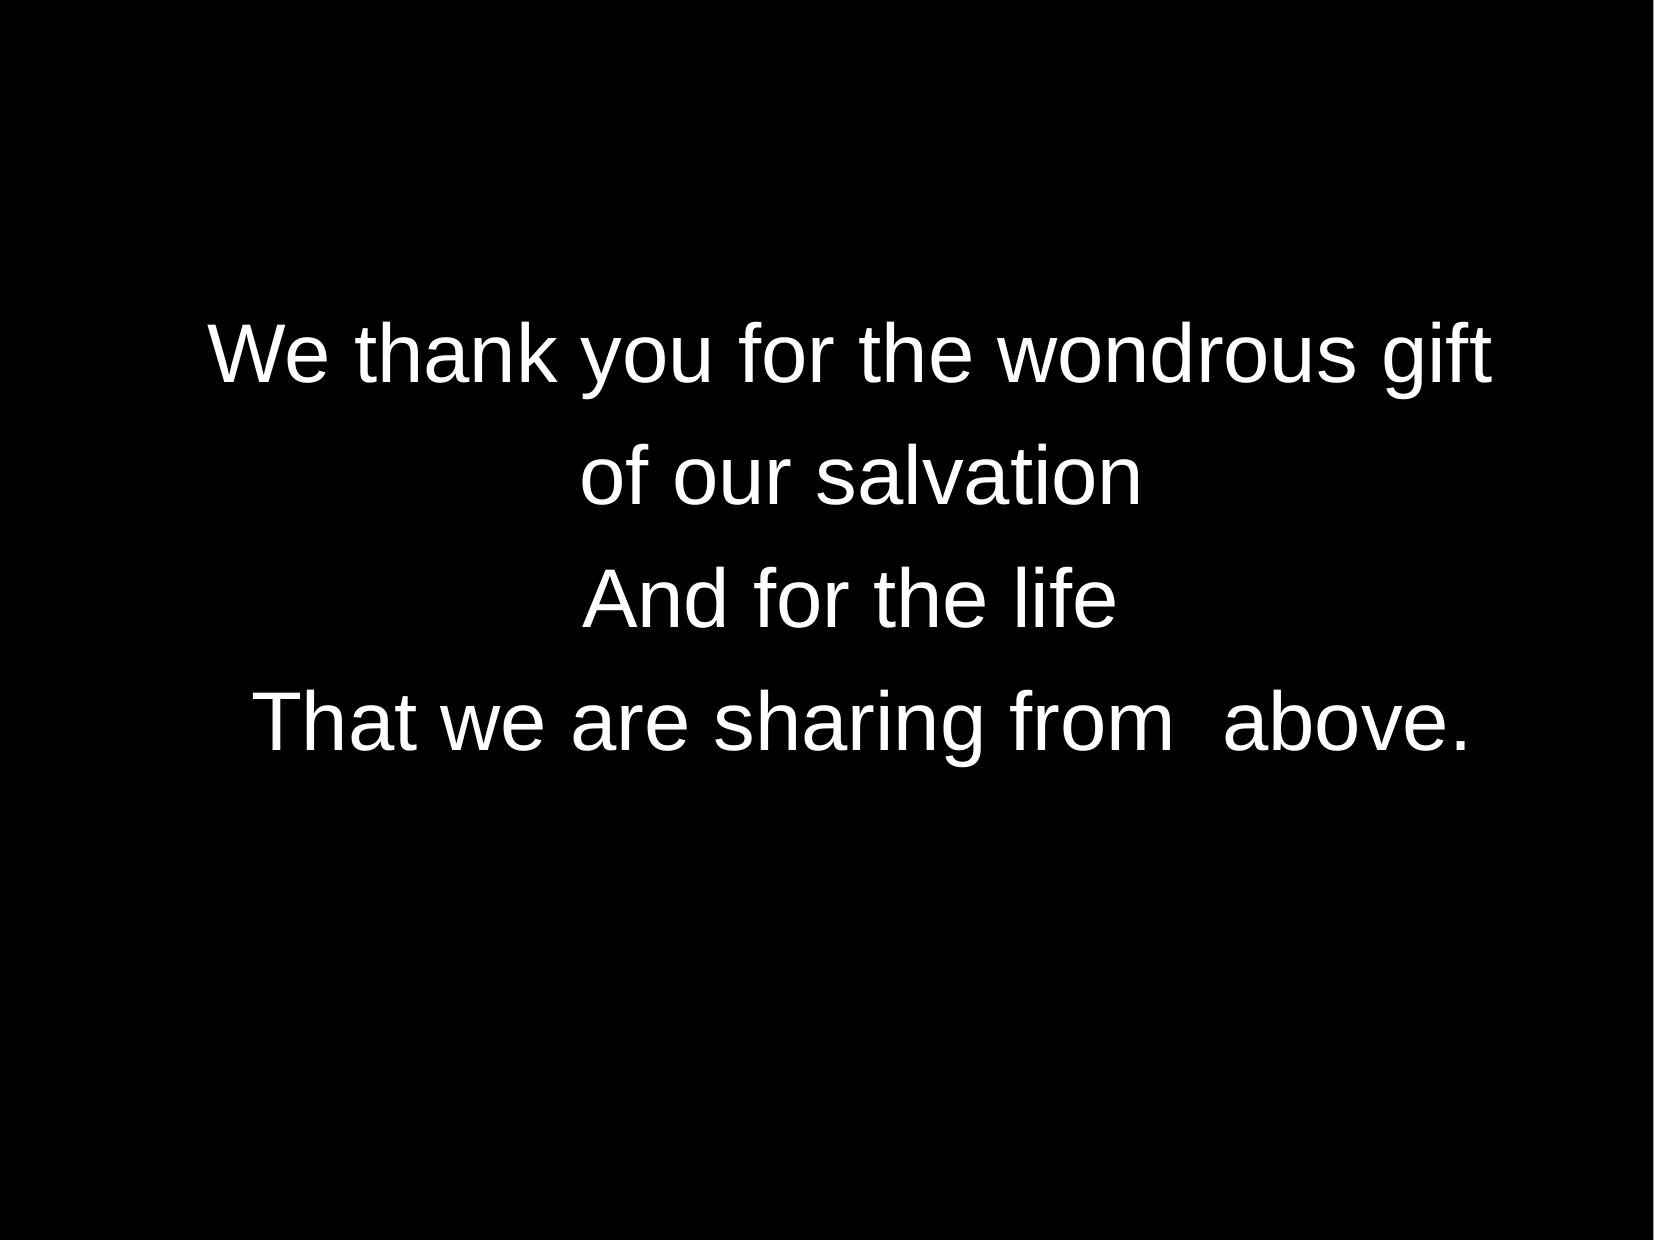

#
We thank you for the wondrous gift
of our salvation
And for the life
That we are sharing from above.